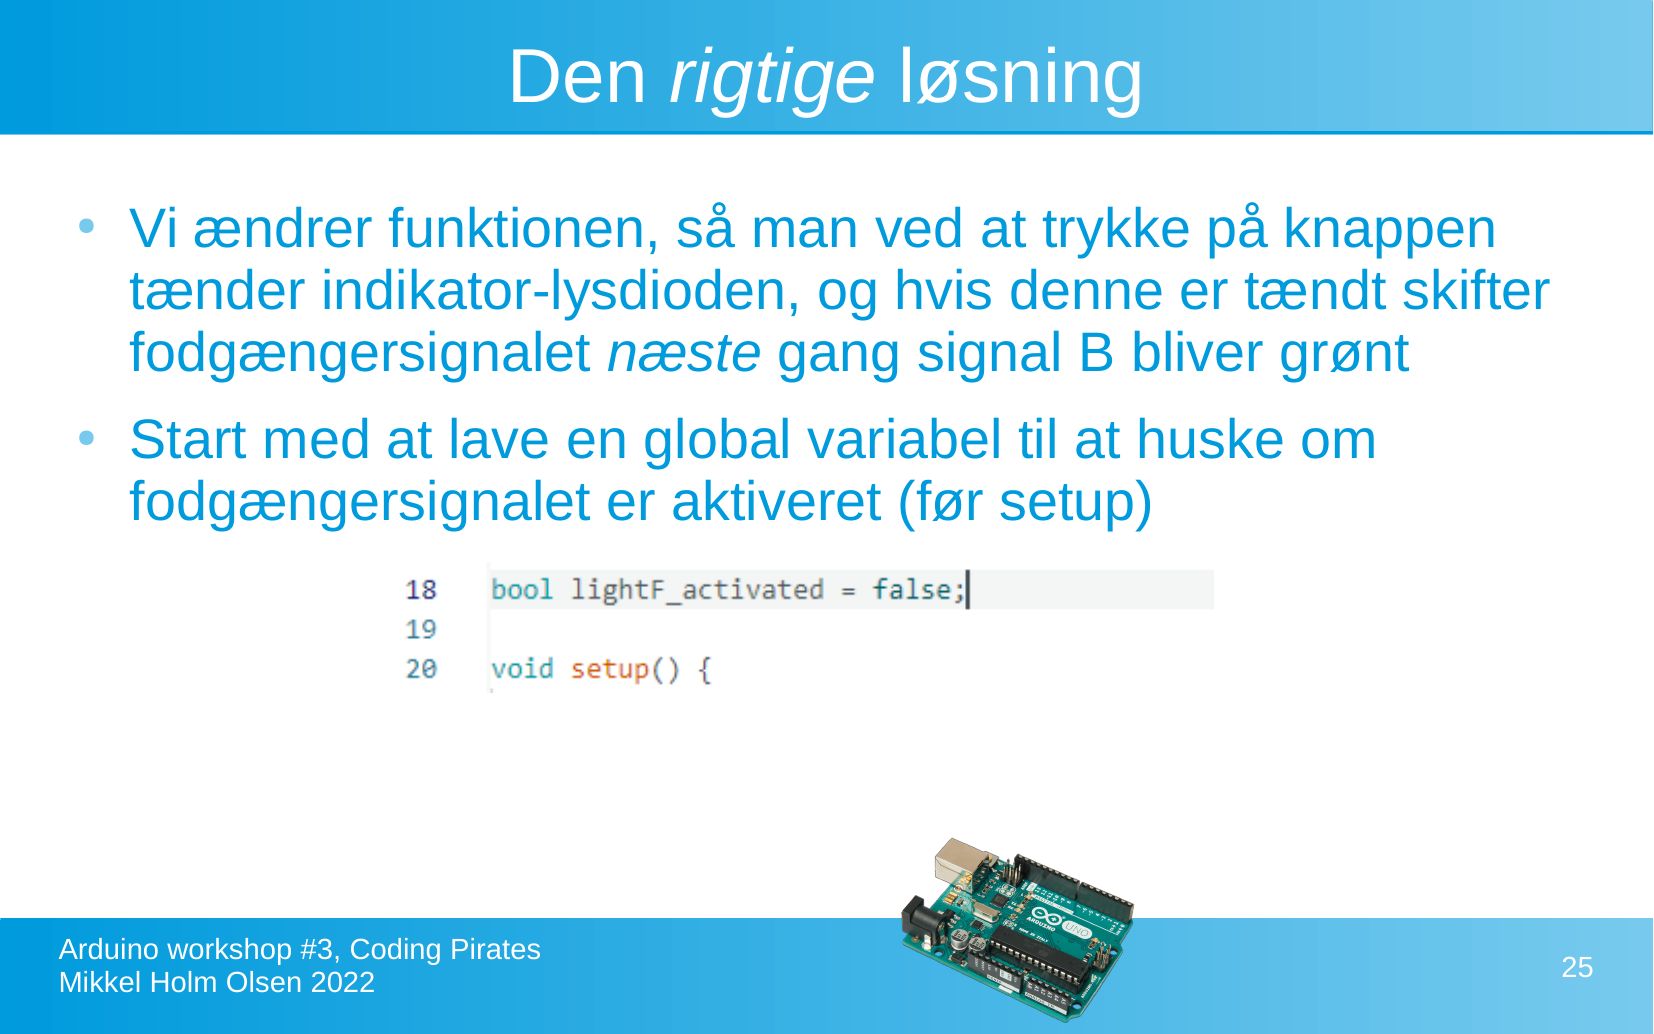

# Den rigtige løsning
Vi ændrer funktionen, så man ved at trykke på knappen tænder indikator-lysdioden, og hvis denne er tændt skifter fodgængersignalet næste gang signal B bliver grønt
Start med at lave en global variabel til at huske om fodgængersignalet er aktiveret (før setup)
25